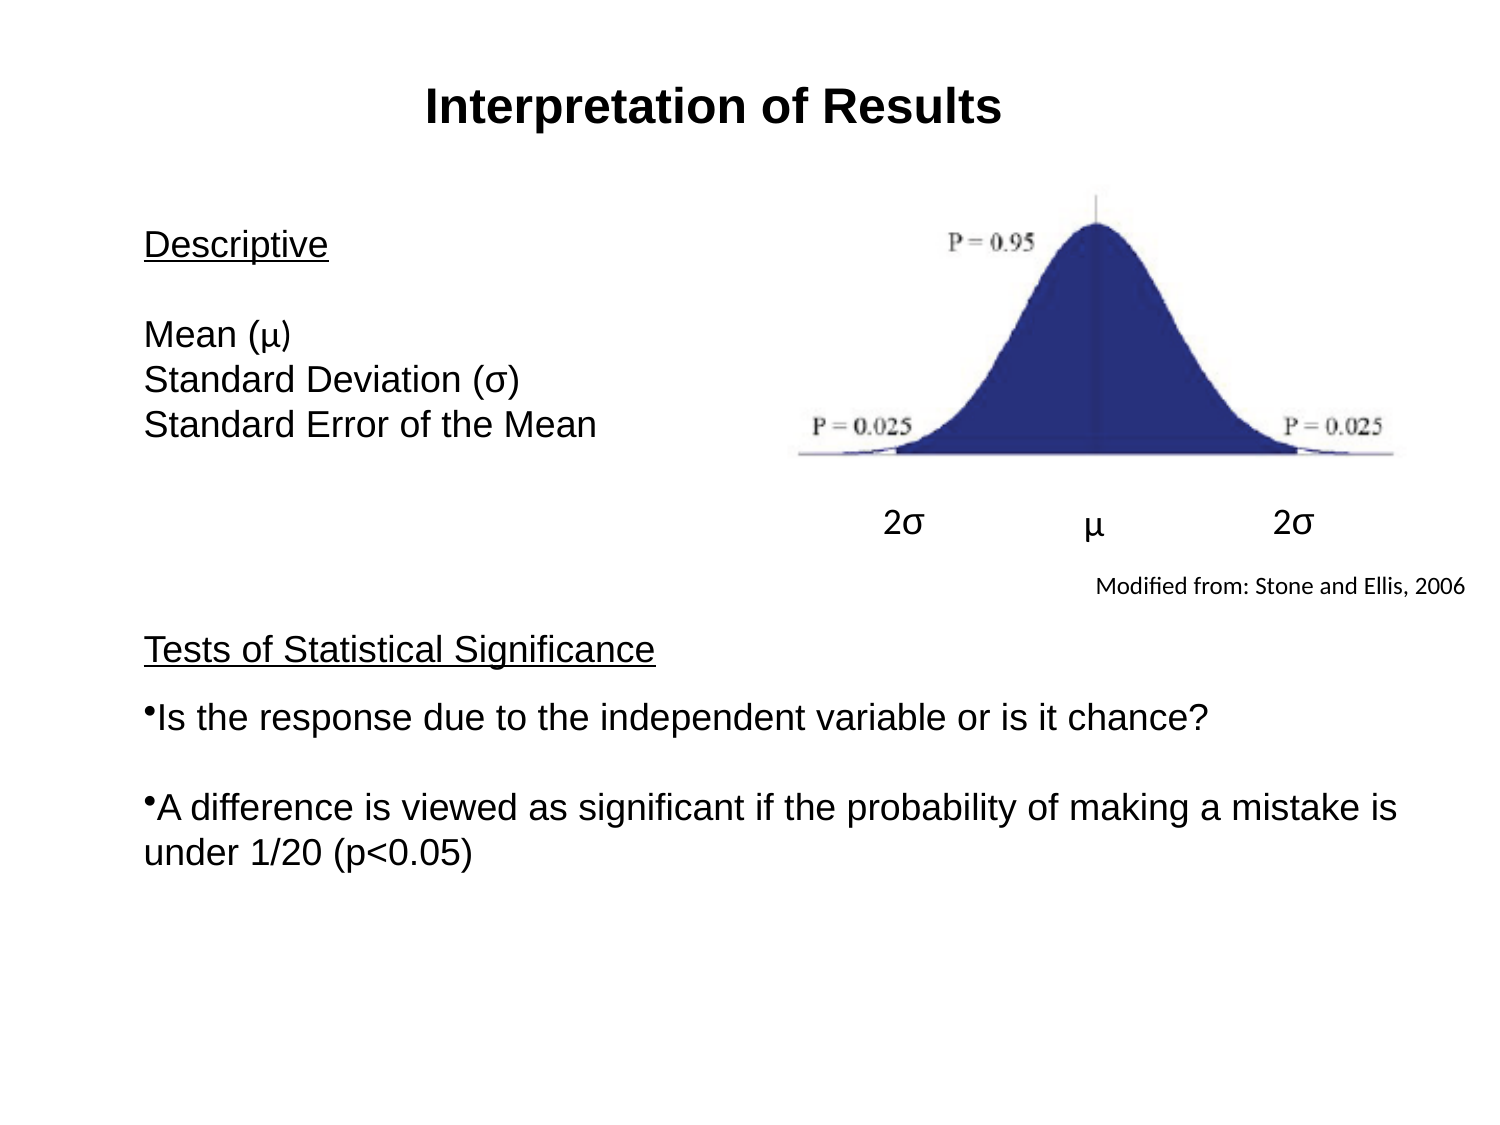

Interpretation of Results
Descriptive
Mean (µ)
Standard Deviation (σ)
Standard Error of the Mean
Tests of Statistical Significance
Is the response due to the independent variable or is it chance?
A difference is viewed as significant if the probability of making a mistake is under 1/20 (p<0.05)
2σ
2σ
µ
Modified from: Stone and Ellis, 2006